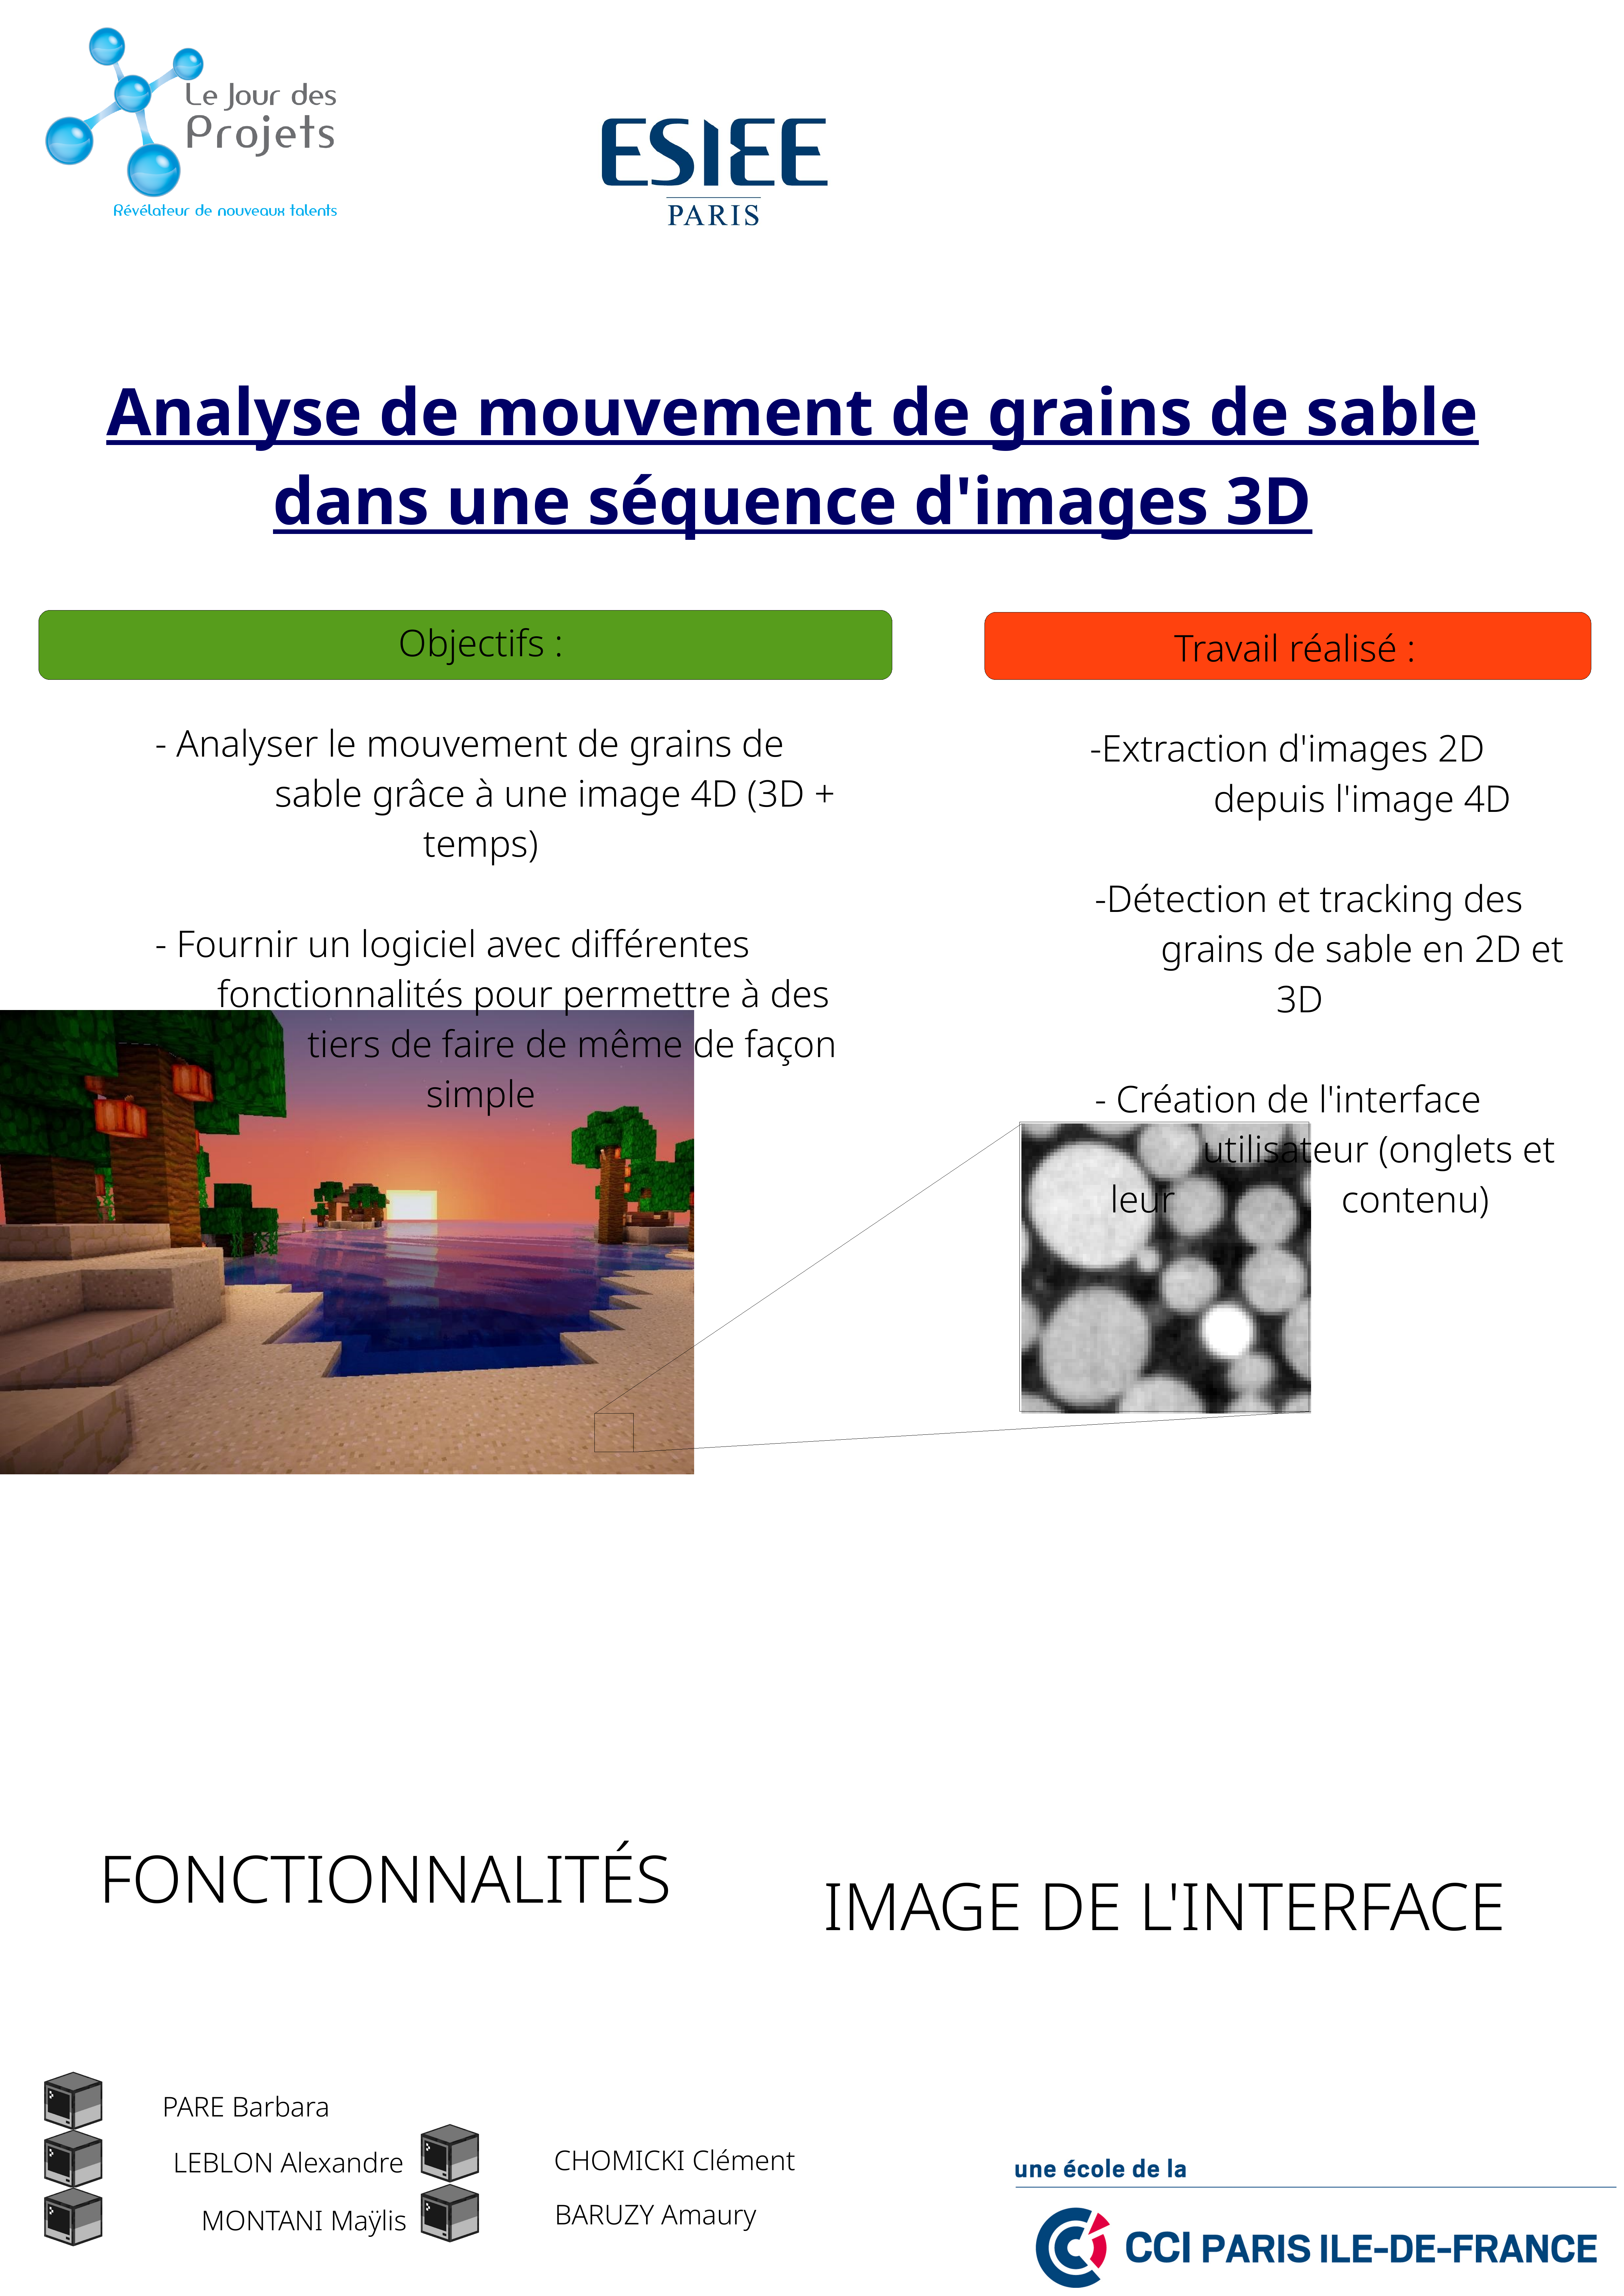

Analyse de mouvement de grains de sable dans une séquence d'images 3D
Objectifs :
			- Analyser le mouvement de grains de 							 sable grâce à une image 4D (3D + temps)
			- Fournir un logiciel avec différentes 							 		 fonctionnalités pour permettre à des 								 tiers de faire de même de façon simple
Travail réalisé :
			-Extraction d'images 2D 				 			 depuis l'image 4D
			-Détection et tracking des 				 		 grains de sable en 2D et 3D
			- Création de l'interface 						 		 utilisateur (onglets et leur 			 		 contenu)
IMAGE DE L'INTERFACE
FONCTIONNALITÉS
PARE Barbara
CHOMICKI Clément
LEBLON Alexandre
BARUZY Amaury
MONTANI Maÿlis